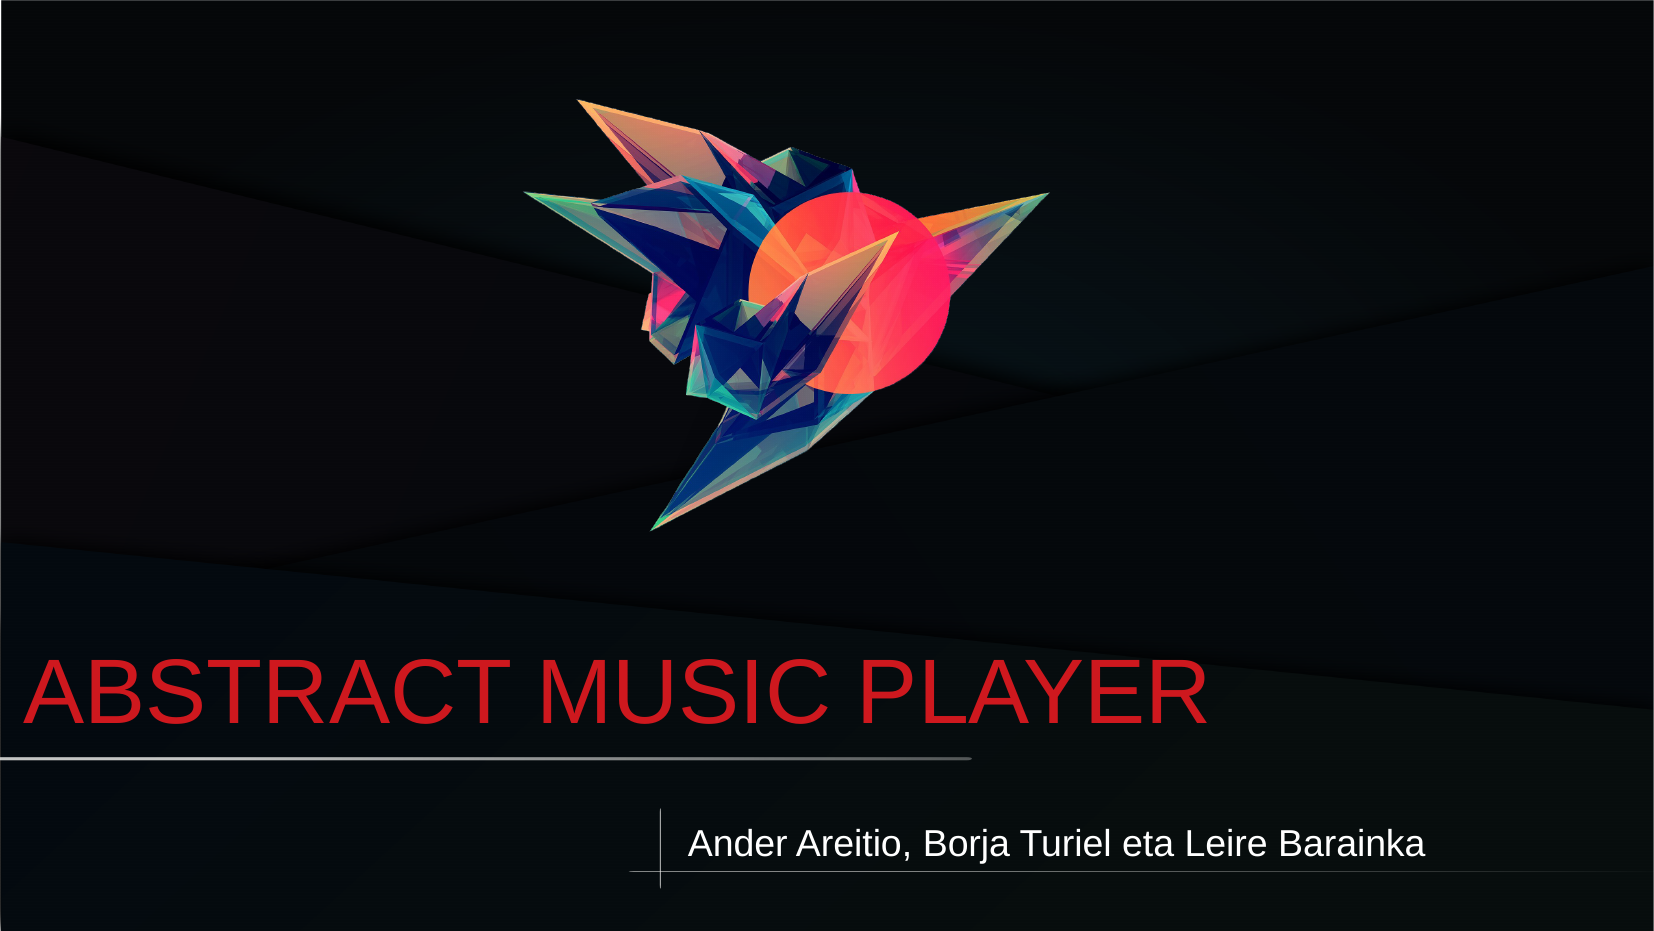

# ABSTRACT MUSIC PLAYER
Ander Areitio, Borja Turiel eta Leire Barainka